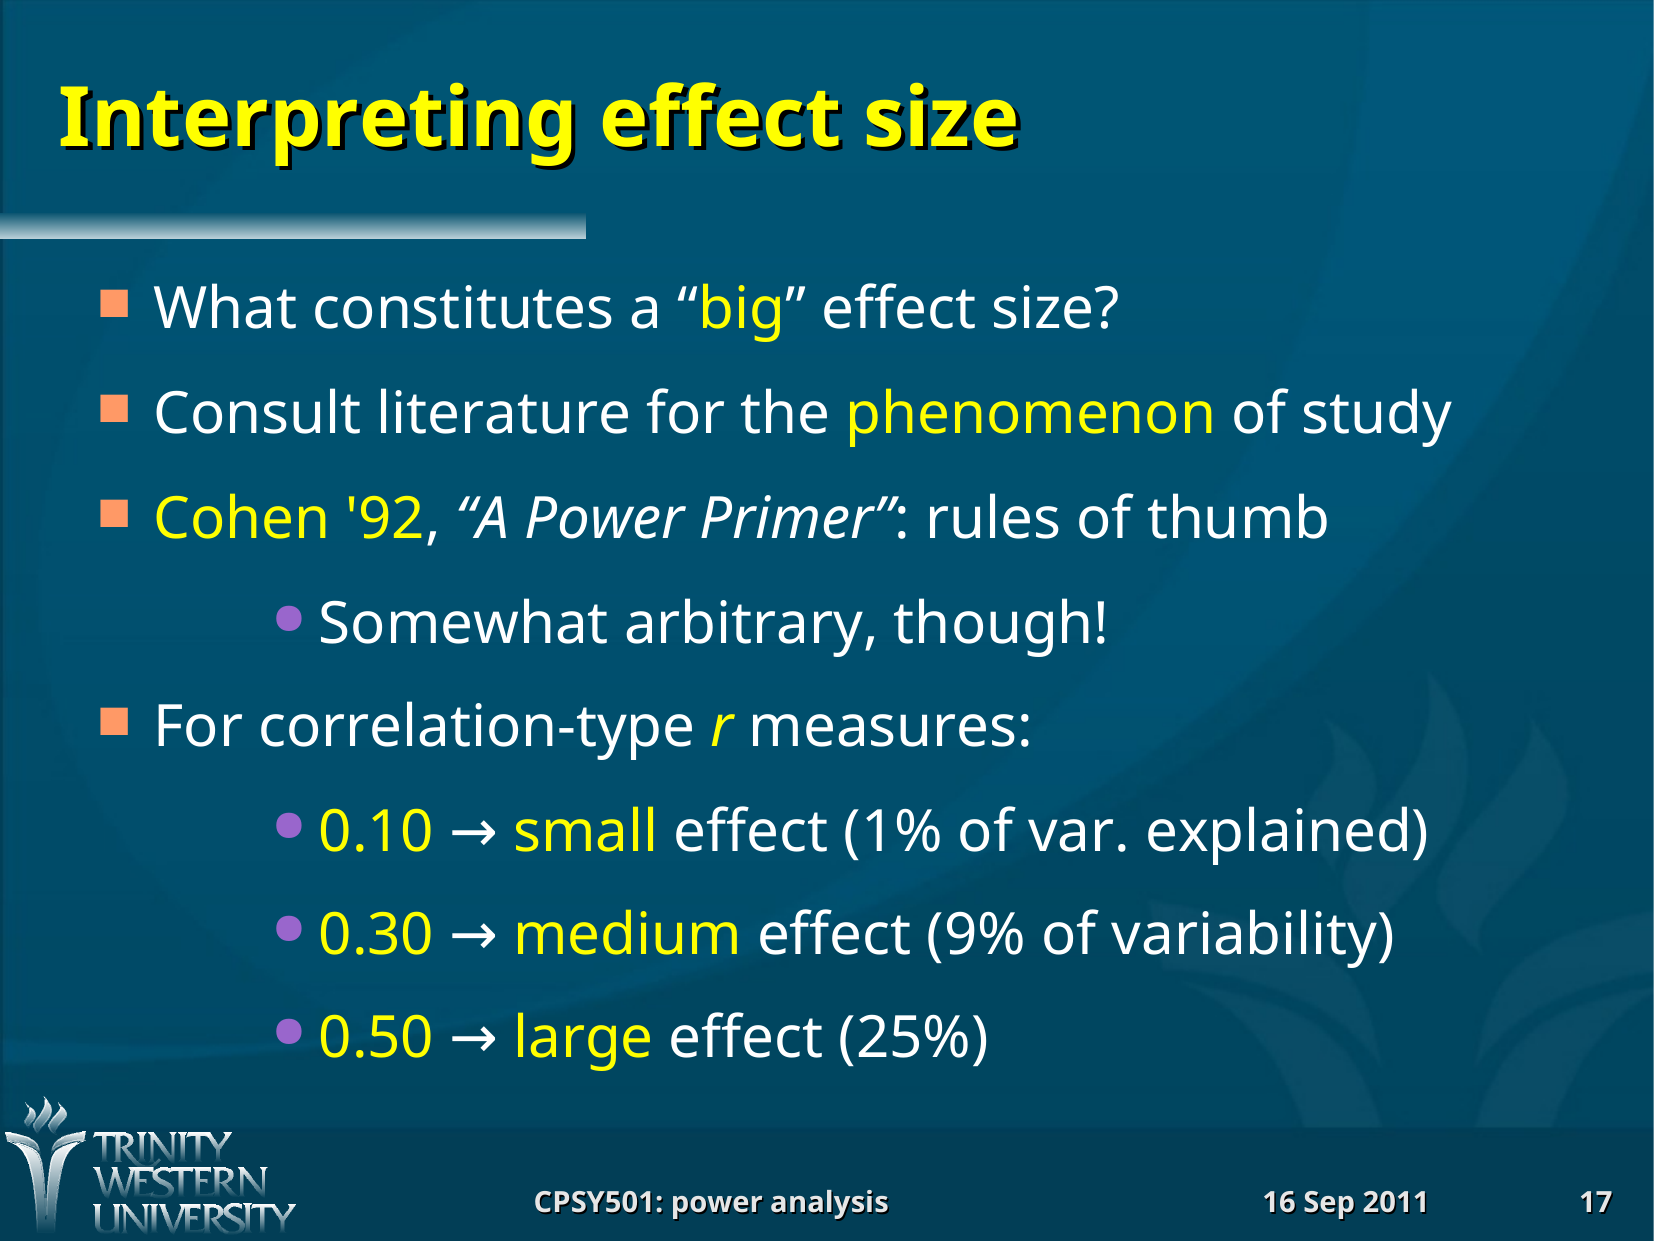

# Interpreting effect size
What constitutes a “big” effect size?
Consult literature for the phenomenon of study
Cohen '92, “A Power Primer”: rules of thumb
Somewhat arbitrary, though!
For correlation-type r measures:
0.10 → small effect (1% of var. explained)
0.30 → medium effect (9% of variability)
0.50 → large effect (25%)
CPSY501: power analysis
16 Sep 2011
17